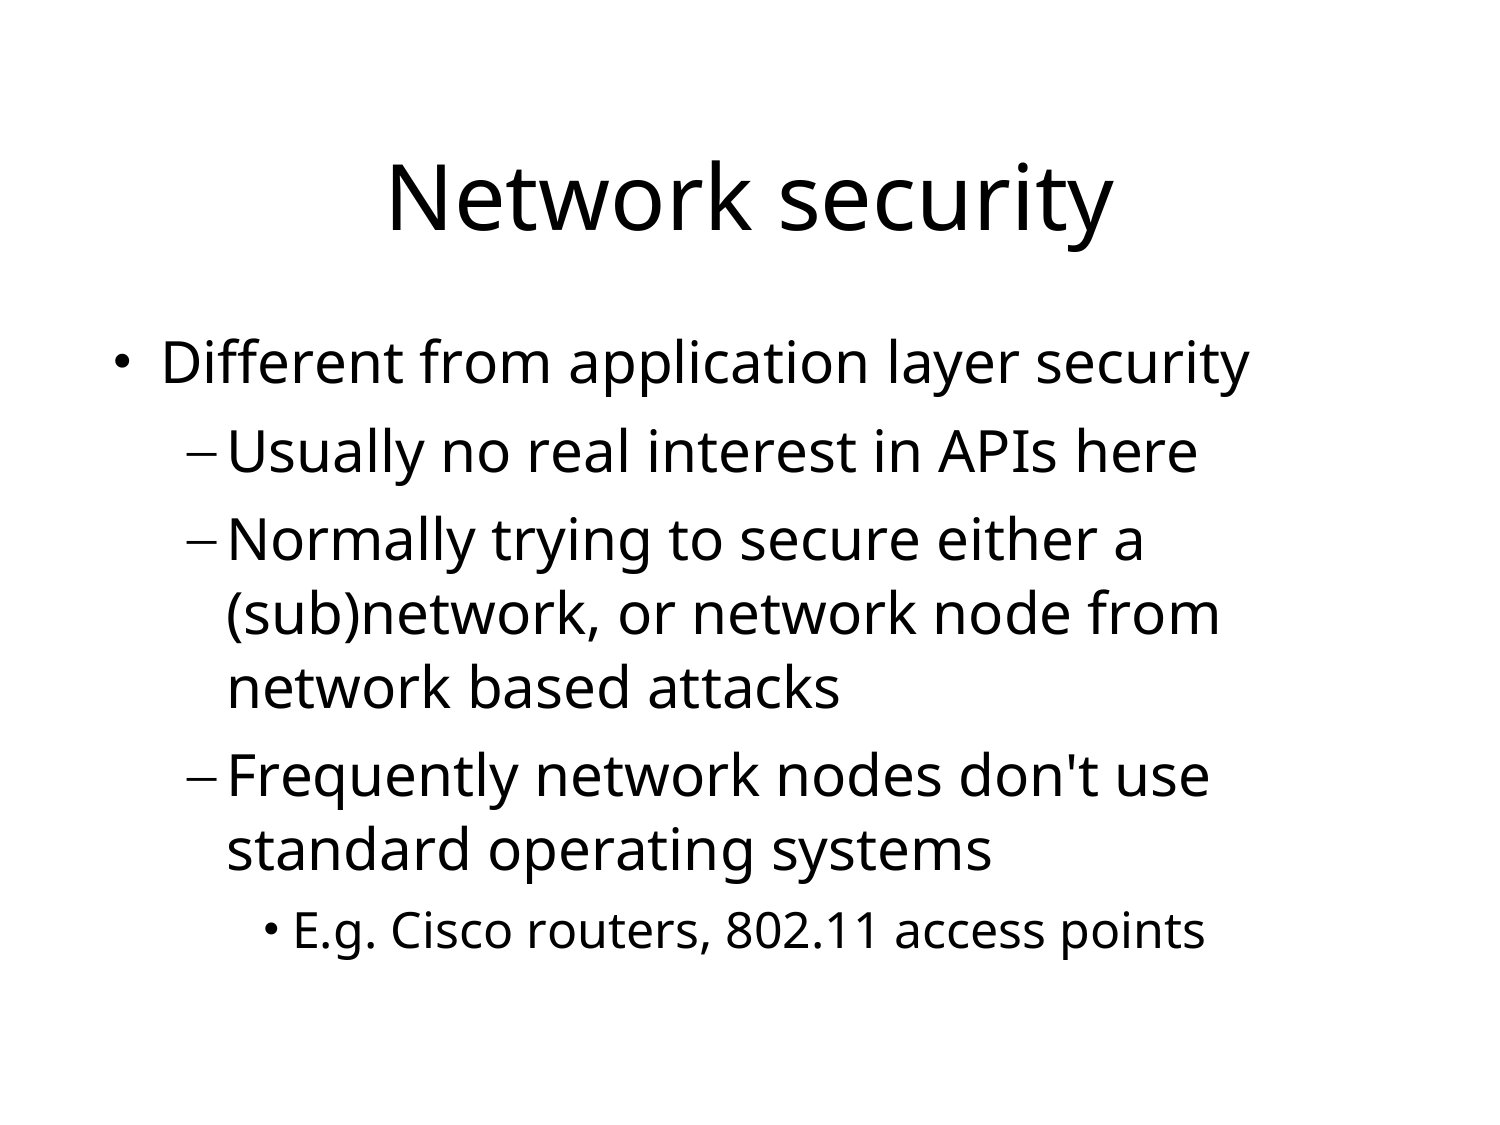

# Network security
Different from application layer security
Usually no real interest in APIs here
Normally trying to secure either a (sub)network, or network node from network based attacks
Frequently network nodes don't use standard operating systems
E.g. Cisco routers, 802.11 access points